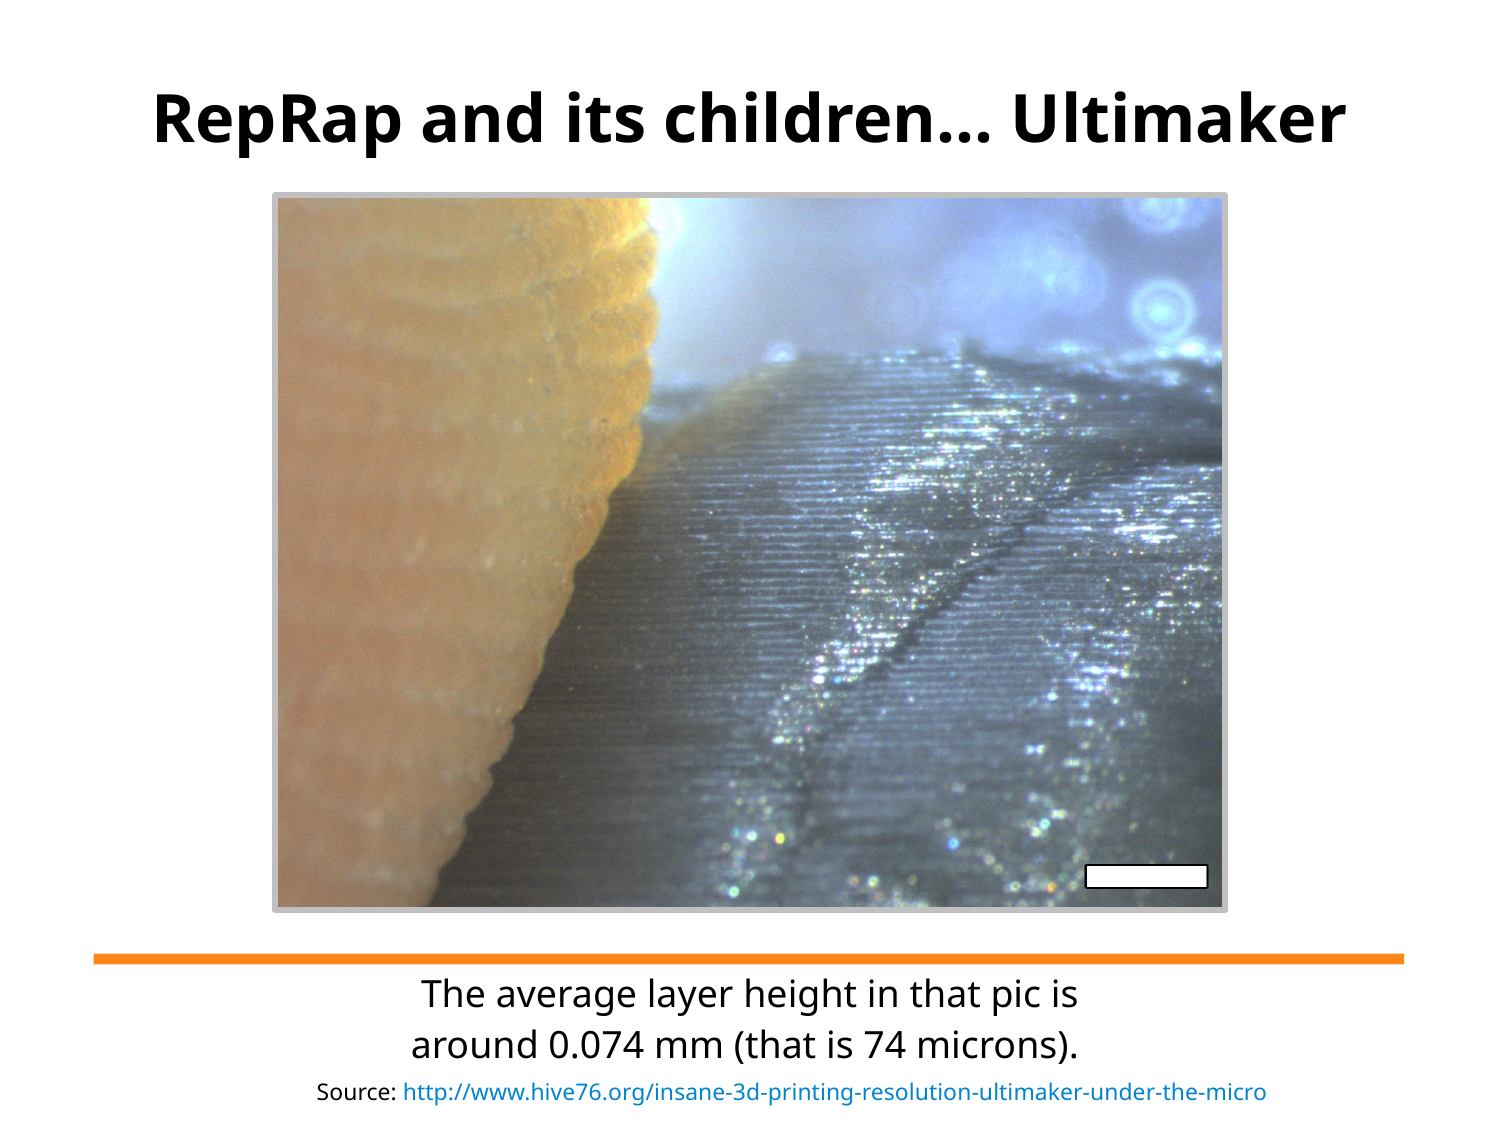

# RepRap and its children... Ultimaker
The average layer height in that pic is around 0.074 mm (that is 74 microns).
Source: http://www.hive76.org/insane-3d-printing-resolution-ultimaker-under-the-micro